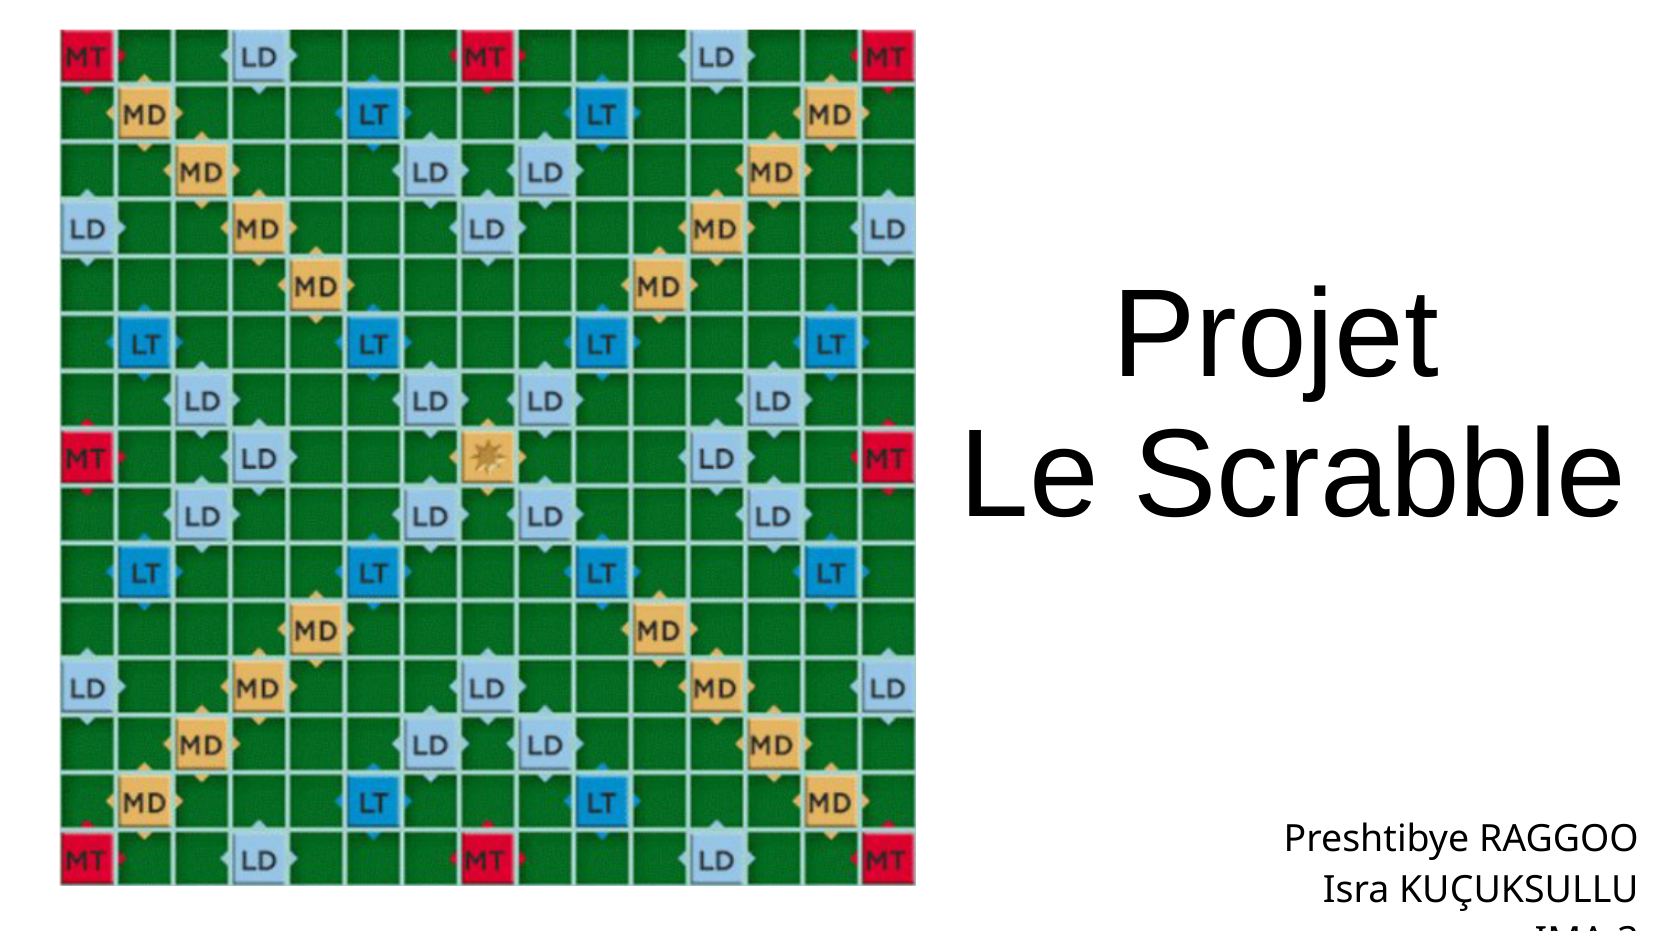

# Projet Le Scrabble
Preshtibye RAGGOO
Isra KUÇUKSULLU
IMA-3